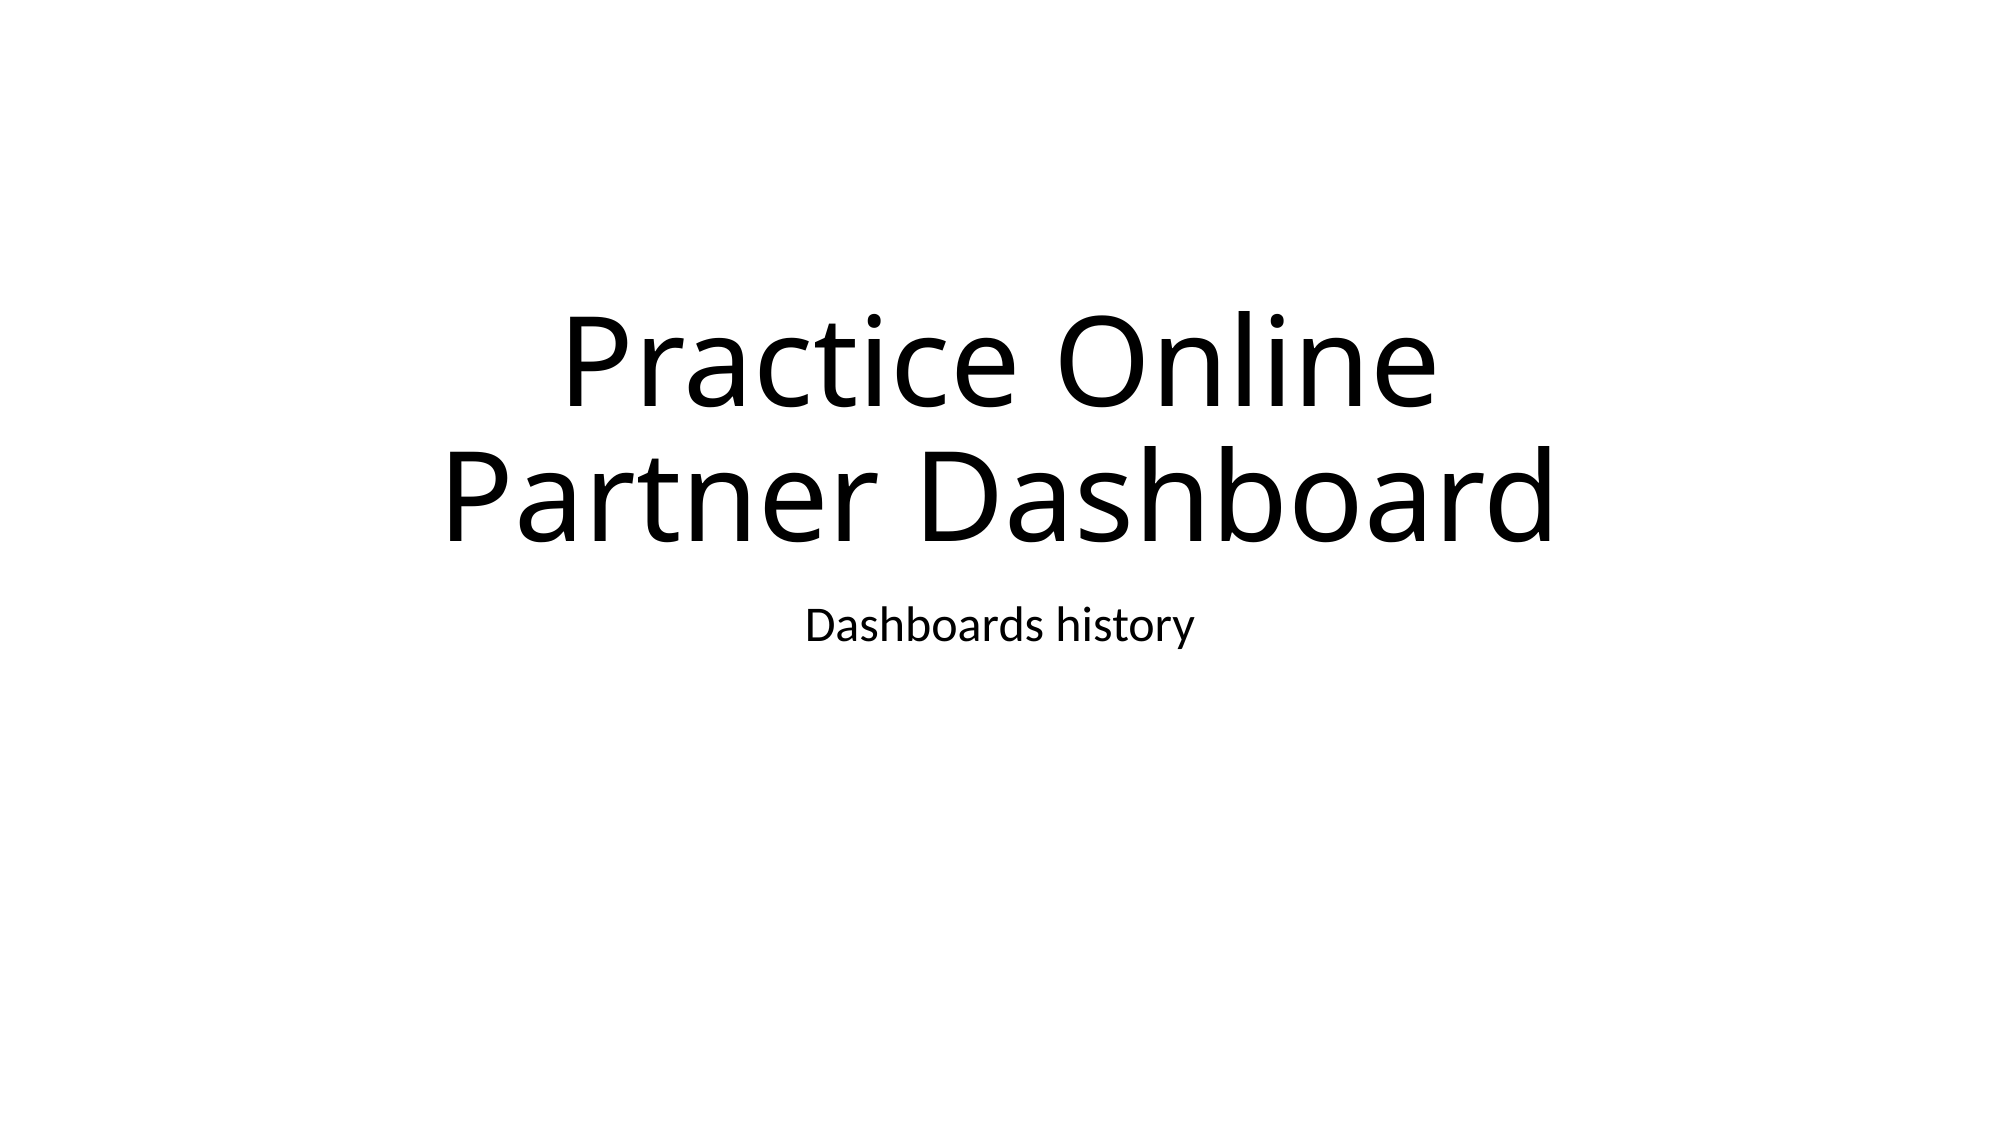

# Practice Online Partner Dashboard
Dashboards history